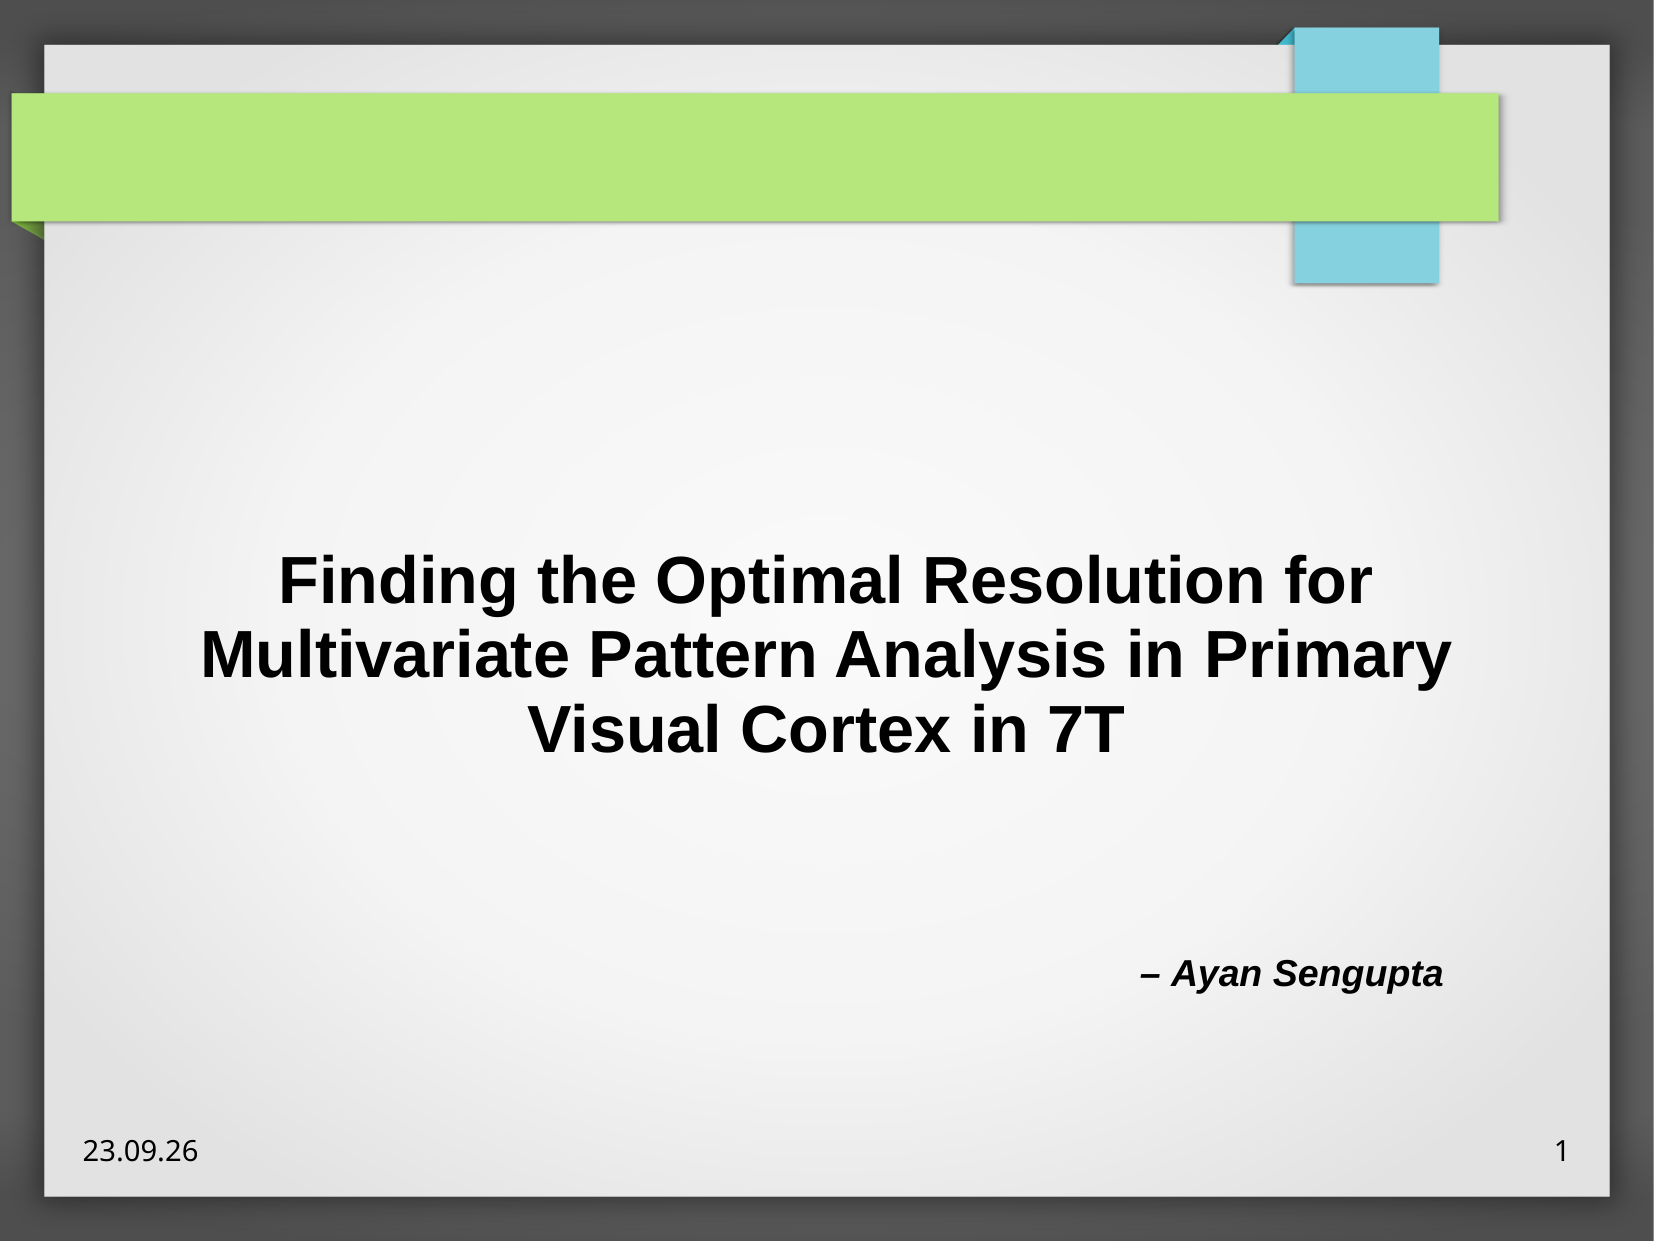

Finding the Optimal Resolution for Multivariate Pattern Analysis in Primary Visual Cortex in 7T
– Ayan Sengupta
1